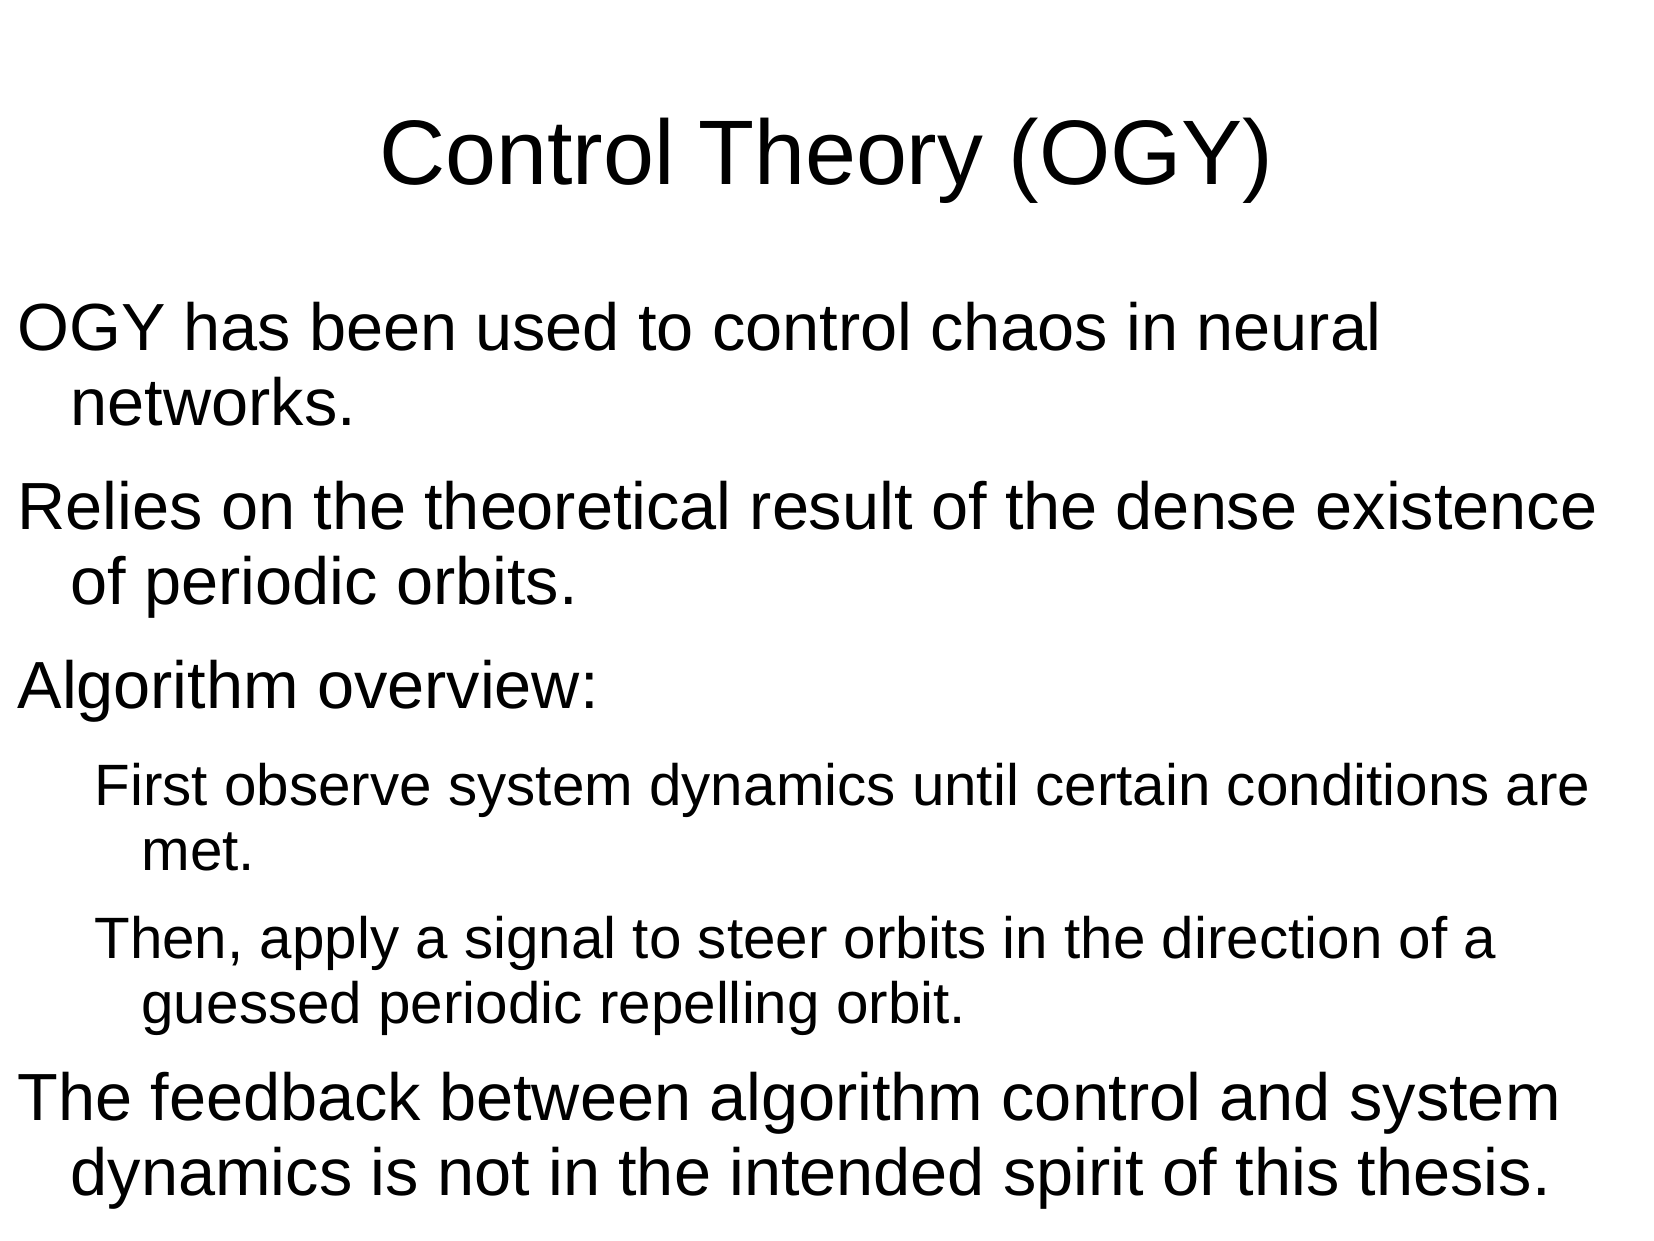

# Control Theory (OGY)
OGY has been used to control chaos in neural networks.
Relies on the theoretical result of the dense existence of periodic orbits.
Algorithm overview:
First observe system dynamics until certain conditions are met.
Then, apply a signal to steer orbits in the direction of a guessed periodic repelling orbit.
The feedback between algorithm control and system dynamics is not in the intended spirit of this thesis.